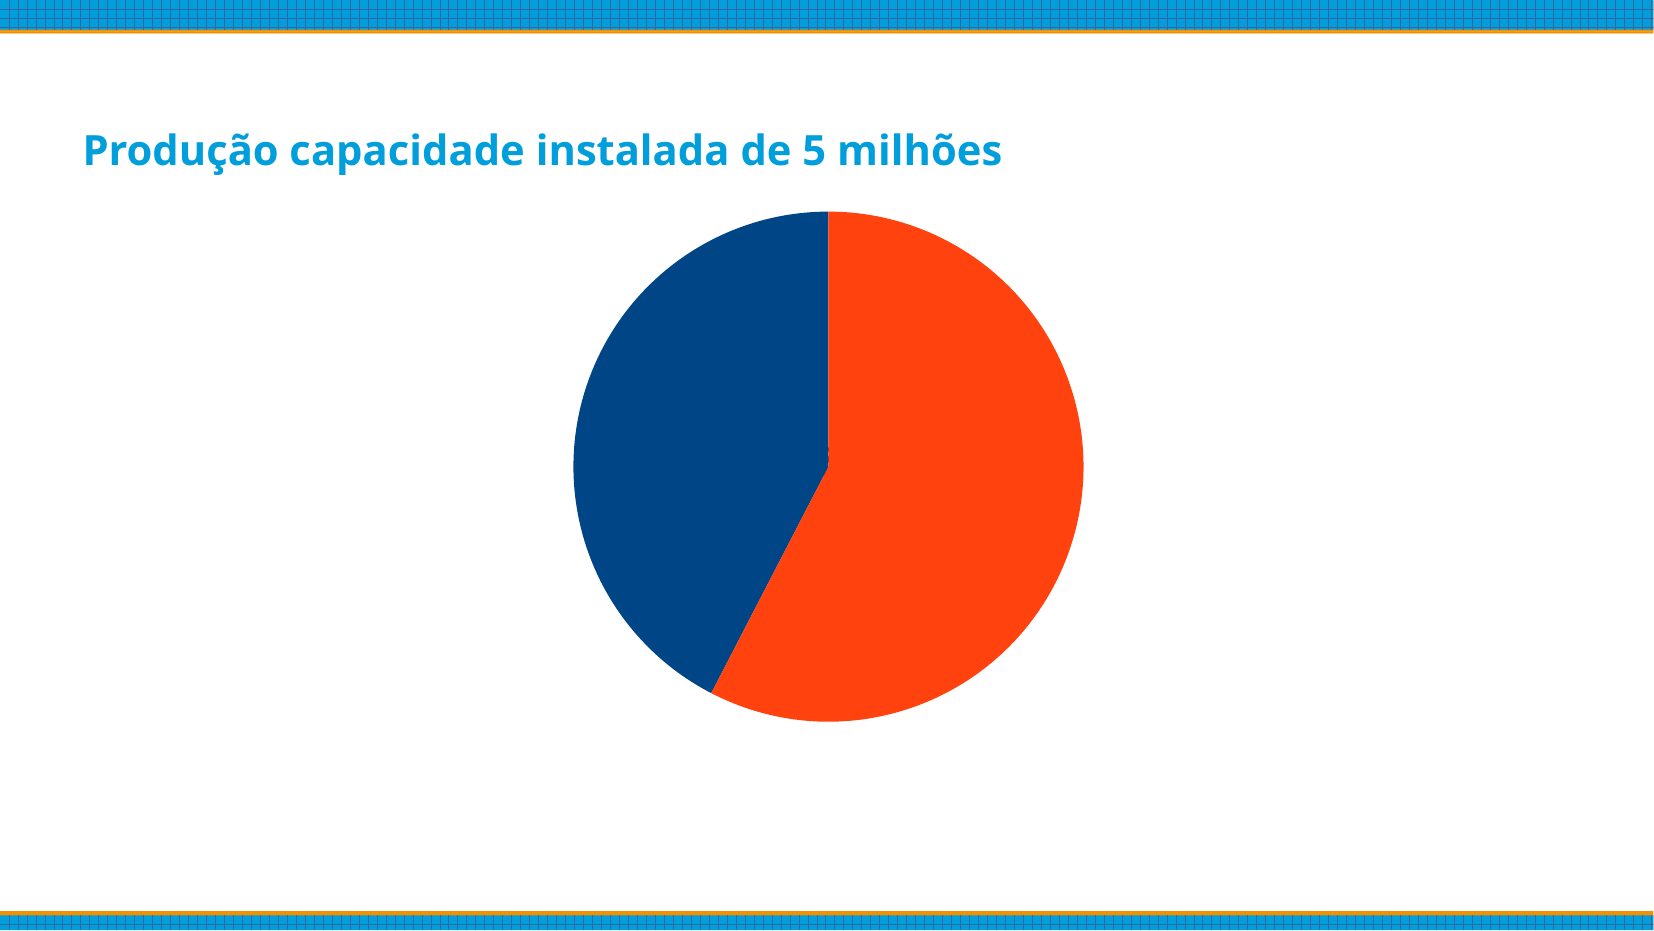

# Produção capacidade instalada de 5 milhões
 2,88 milhões em 2018
### Chart
| Category | Coluna 1 | Coluna 2 | Coluna 3 |
|---|---|---|---|
| Produção em 2018 | 2120.0 | None | None |
| None | 2880.0 | None | None |
| None | None | None | None |
| None | None | None | None |